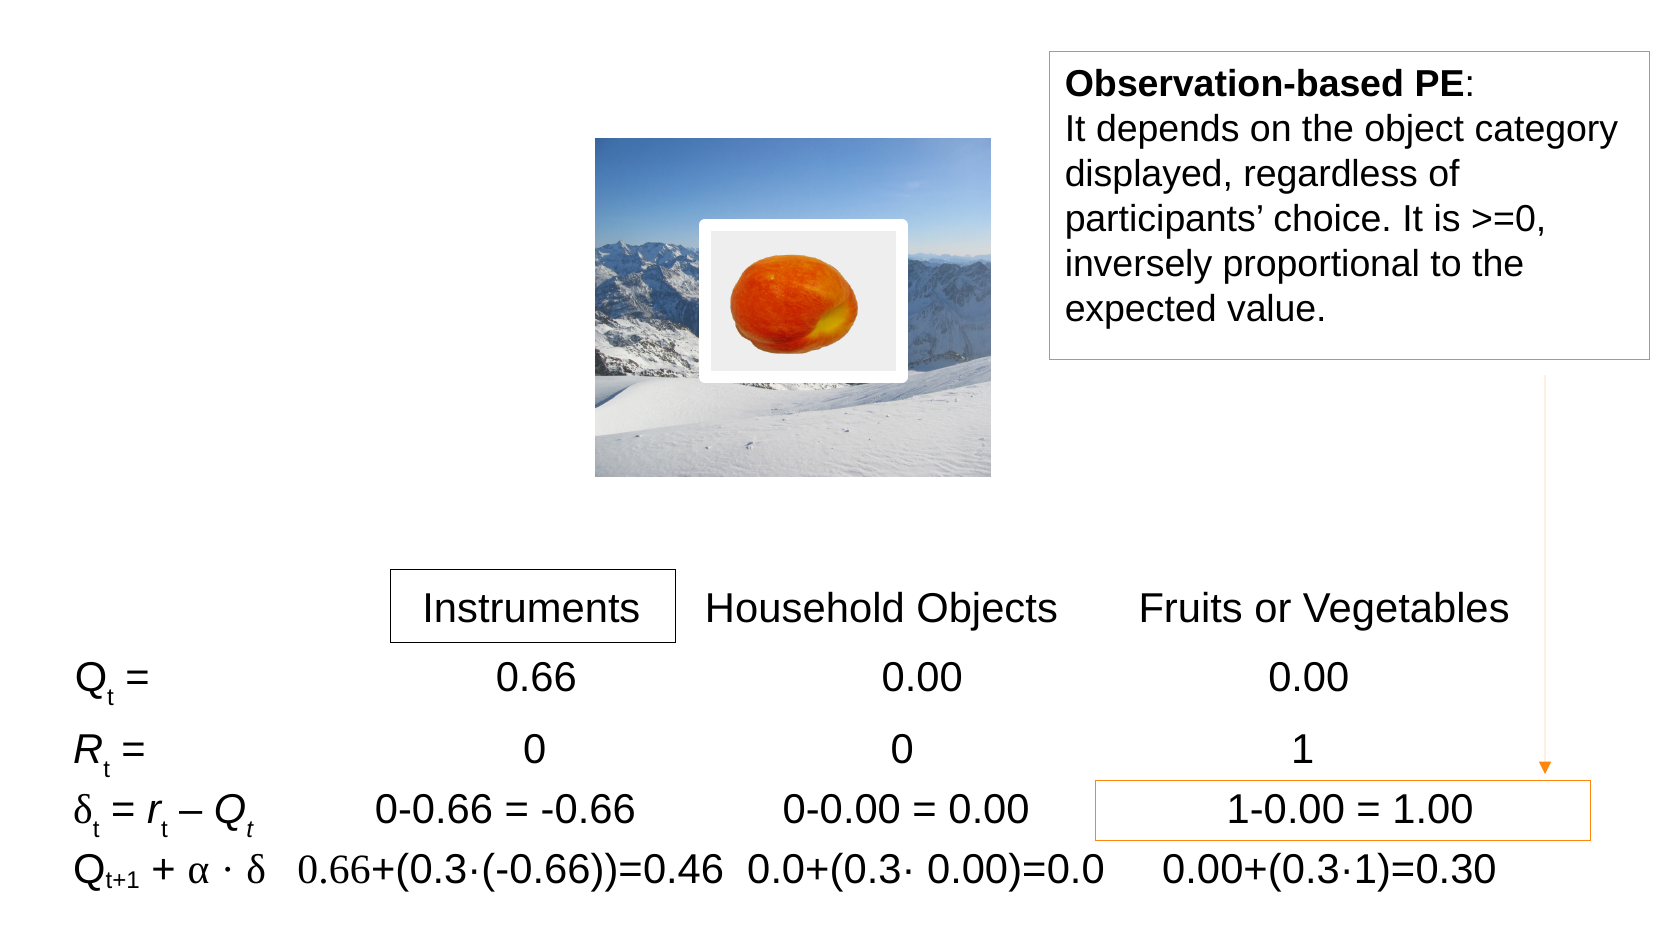

Observation-based PE:
It depends on the object category displayed, regardless of participants’ choice. It is >=0, inversely proportional to the expected value.
Instruments	 Household Objects Fruits or Vegetables
Qt = 				 0.66		 0.00		 0.00
Rt =			 	 	0 		 	 0		 1
δt = rt – Qt 0-0.66 = -0.66 	 0-0.00 = 0.00		 1-0.00 = 1.00
Qt+1 + α · δ 0.66+(0.3·(-0.66))=0.46 0.0+(0.3· 0.00)=0.0 0.00+(0.3·1)=0.30